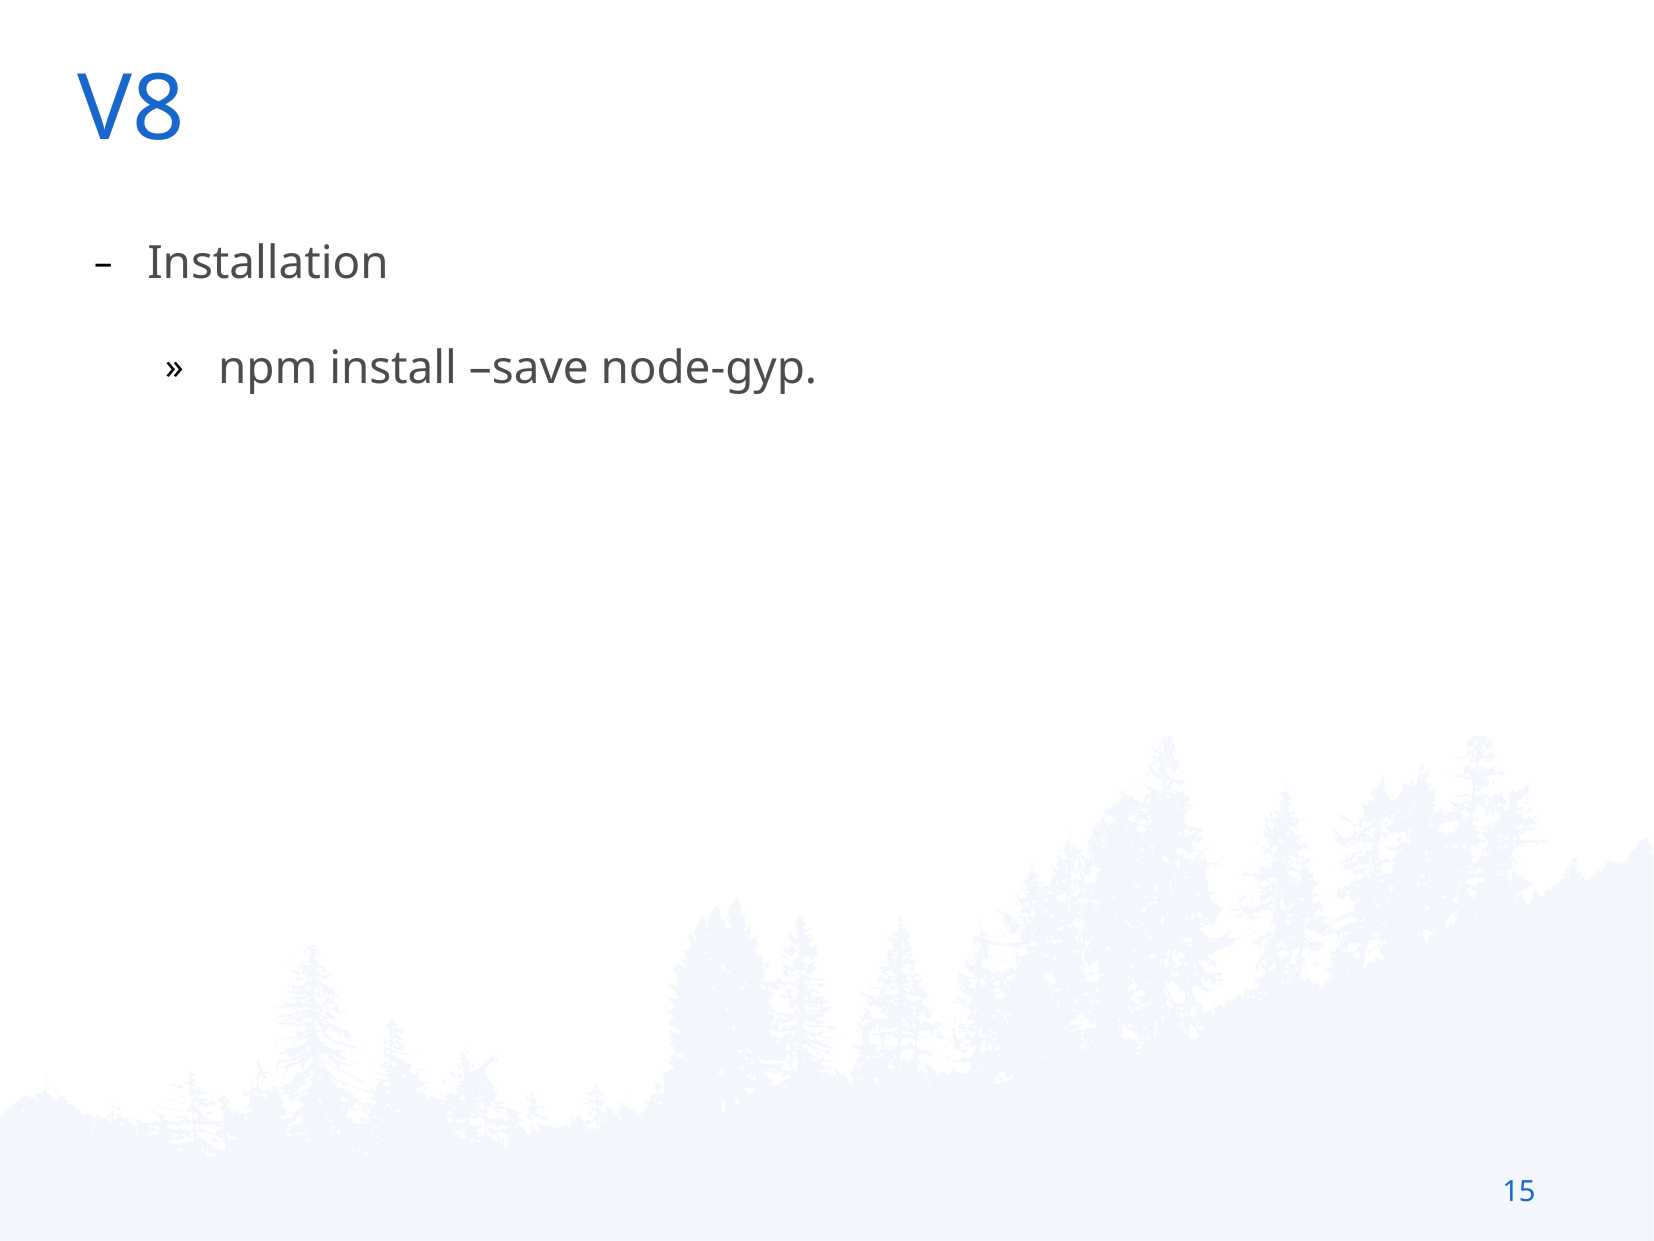

V8
# Installation
npm install –save node-gyp.
15